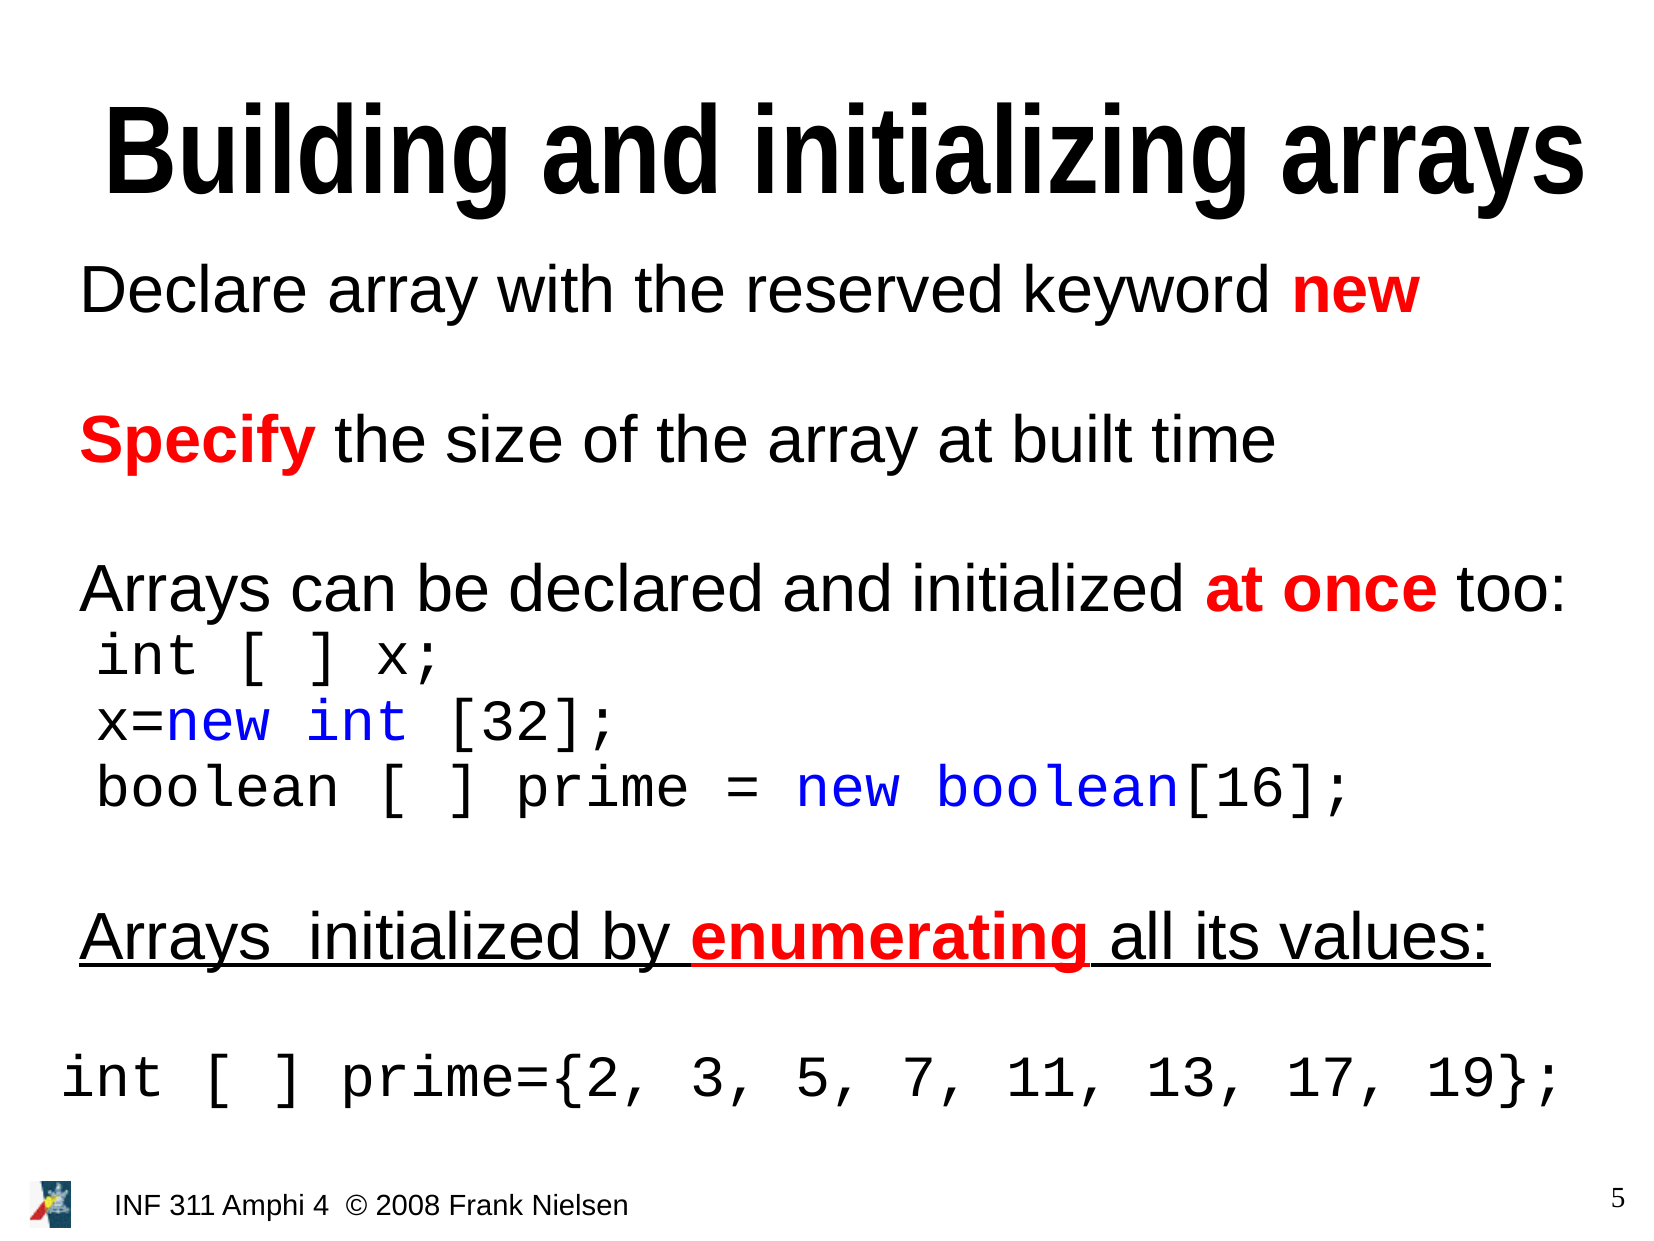

Building and initializing arrays
 Declare array with the reserved keyword new
 Specify the size of the array at built time
 Arrays can be declared and initialized at once too:
 int [ ] x;
 x=new int [32];
 boolean [ ] prime = new boolean[16];
 Arrays initialized by enumerating all its values:
int [ ] prime={2, 3, 5, 7, 11, 13, 17, 19};